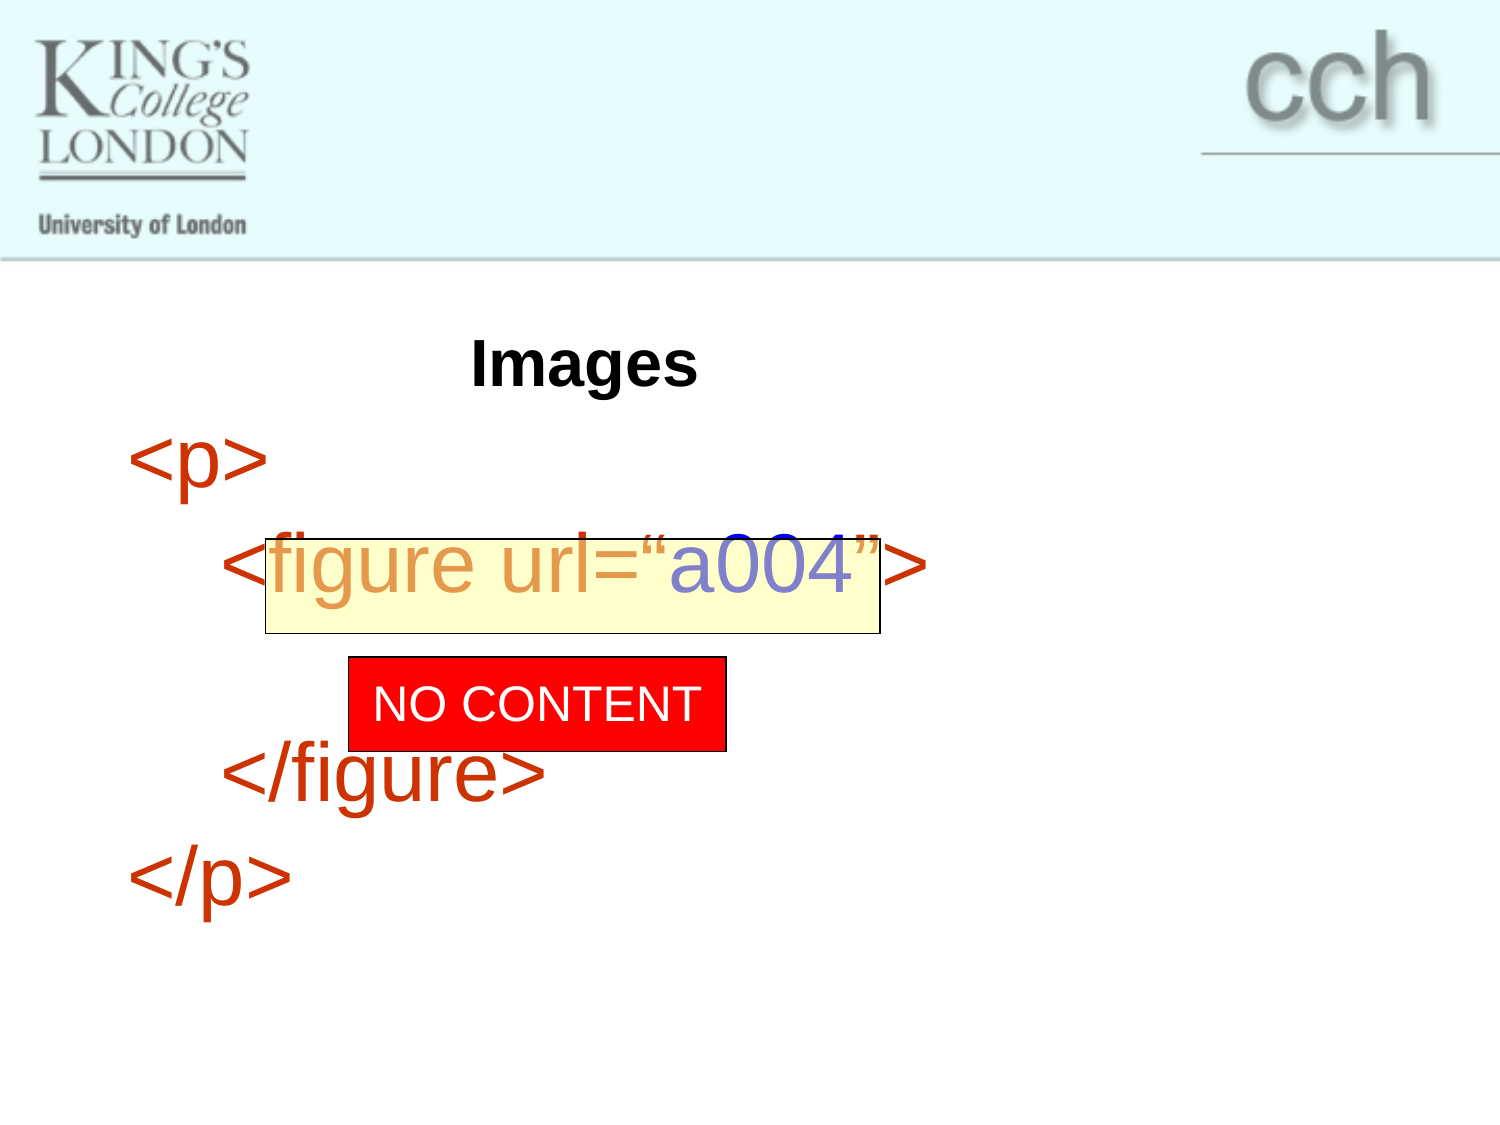

# Images
<p>
 <figure url=“a004”>
 </figure>
</p>
NO CONTENT